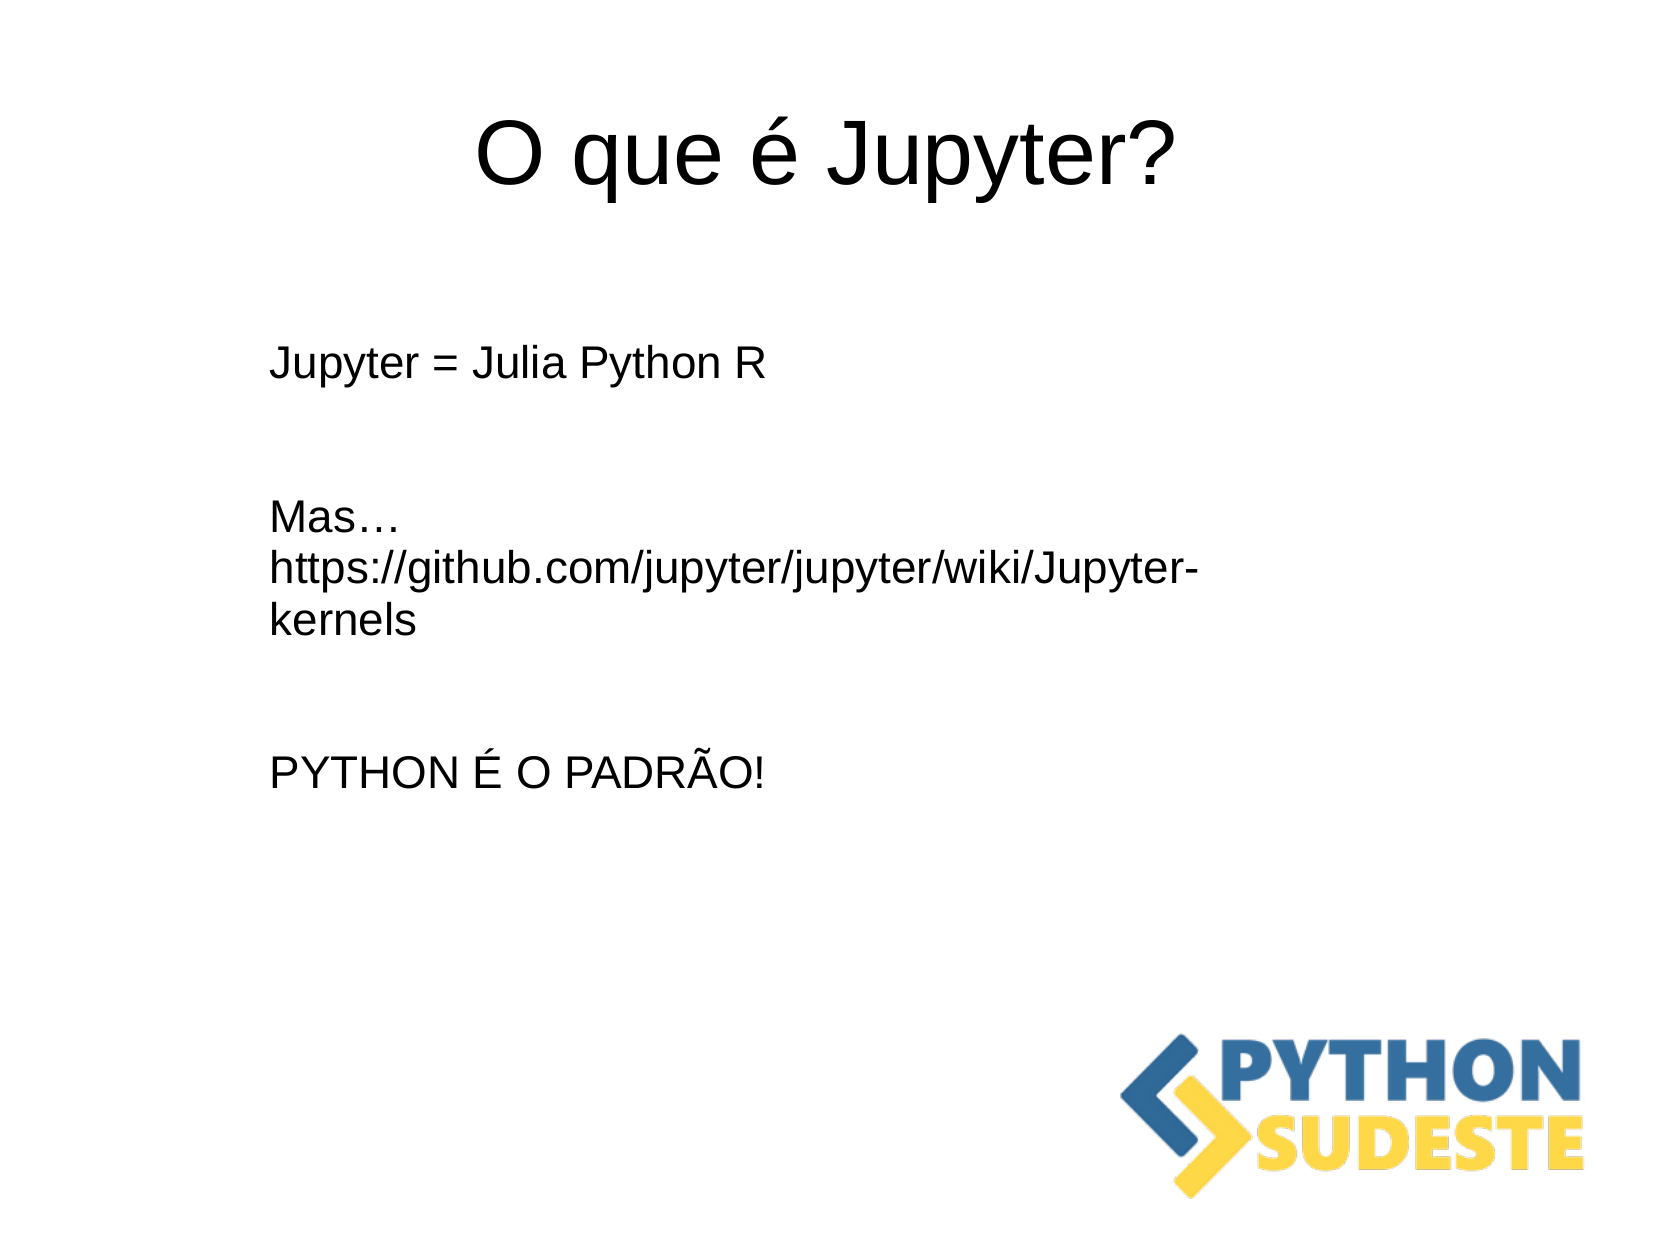

# O que é Jupyter?
Jupyter = Julia Python R
Mas… https://github.com/jupyter/jupyter/wiki/Jupyter-kernels
PYTHON É O PADRÃO!